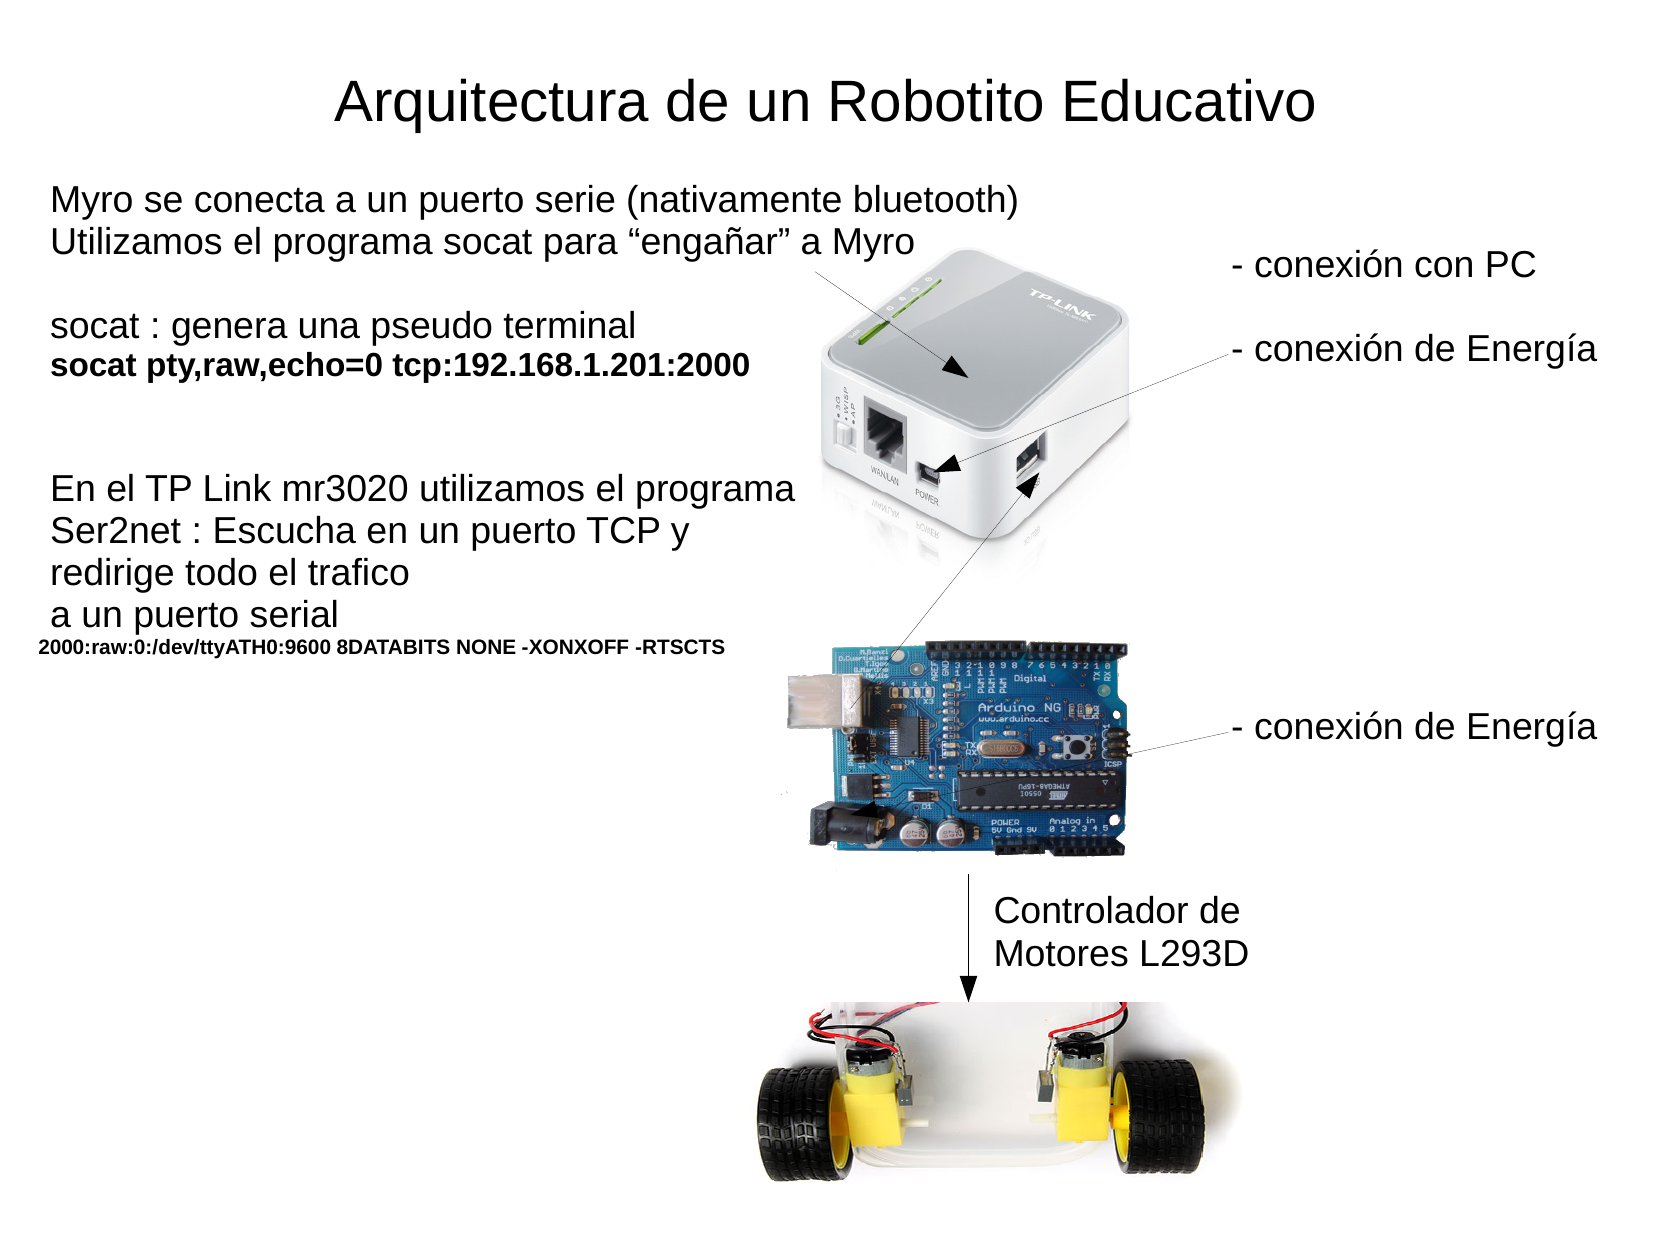

# Arquitectura de un Robotito Educativo
Myro se conecta a un puerto serie (nativamente bluetooth)
Utilizamos el programa socat para “engañar” a Myro
socat : genera una pseudo terminal
socat pty,raw,echo=0 tcp:192.168.1.201:2000
En el TP Link mr3020 utilizamos el programa
Ser2net : Escucha en un puerto TCP y
redirige todo el trafico
a un puerto serial
- conexión con PC
- conexión de Energía
- conexión de Energía
2000:raw:0:/dev/ttyATH0:9600 8DATABITS NONE -XONXOFF -RTSCTS
Controlador de Motores L293D